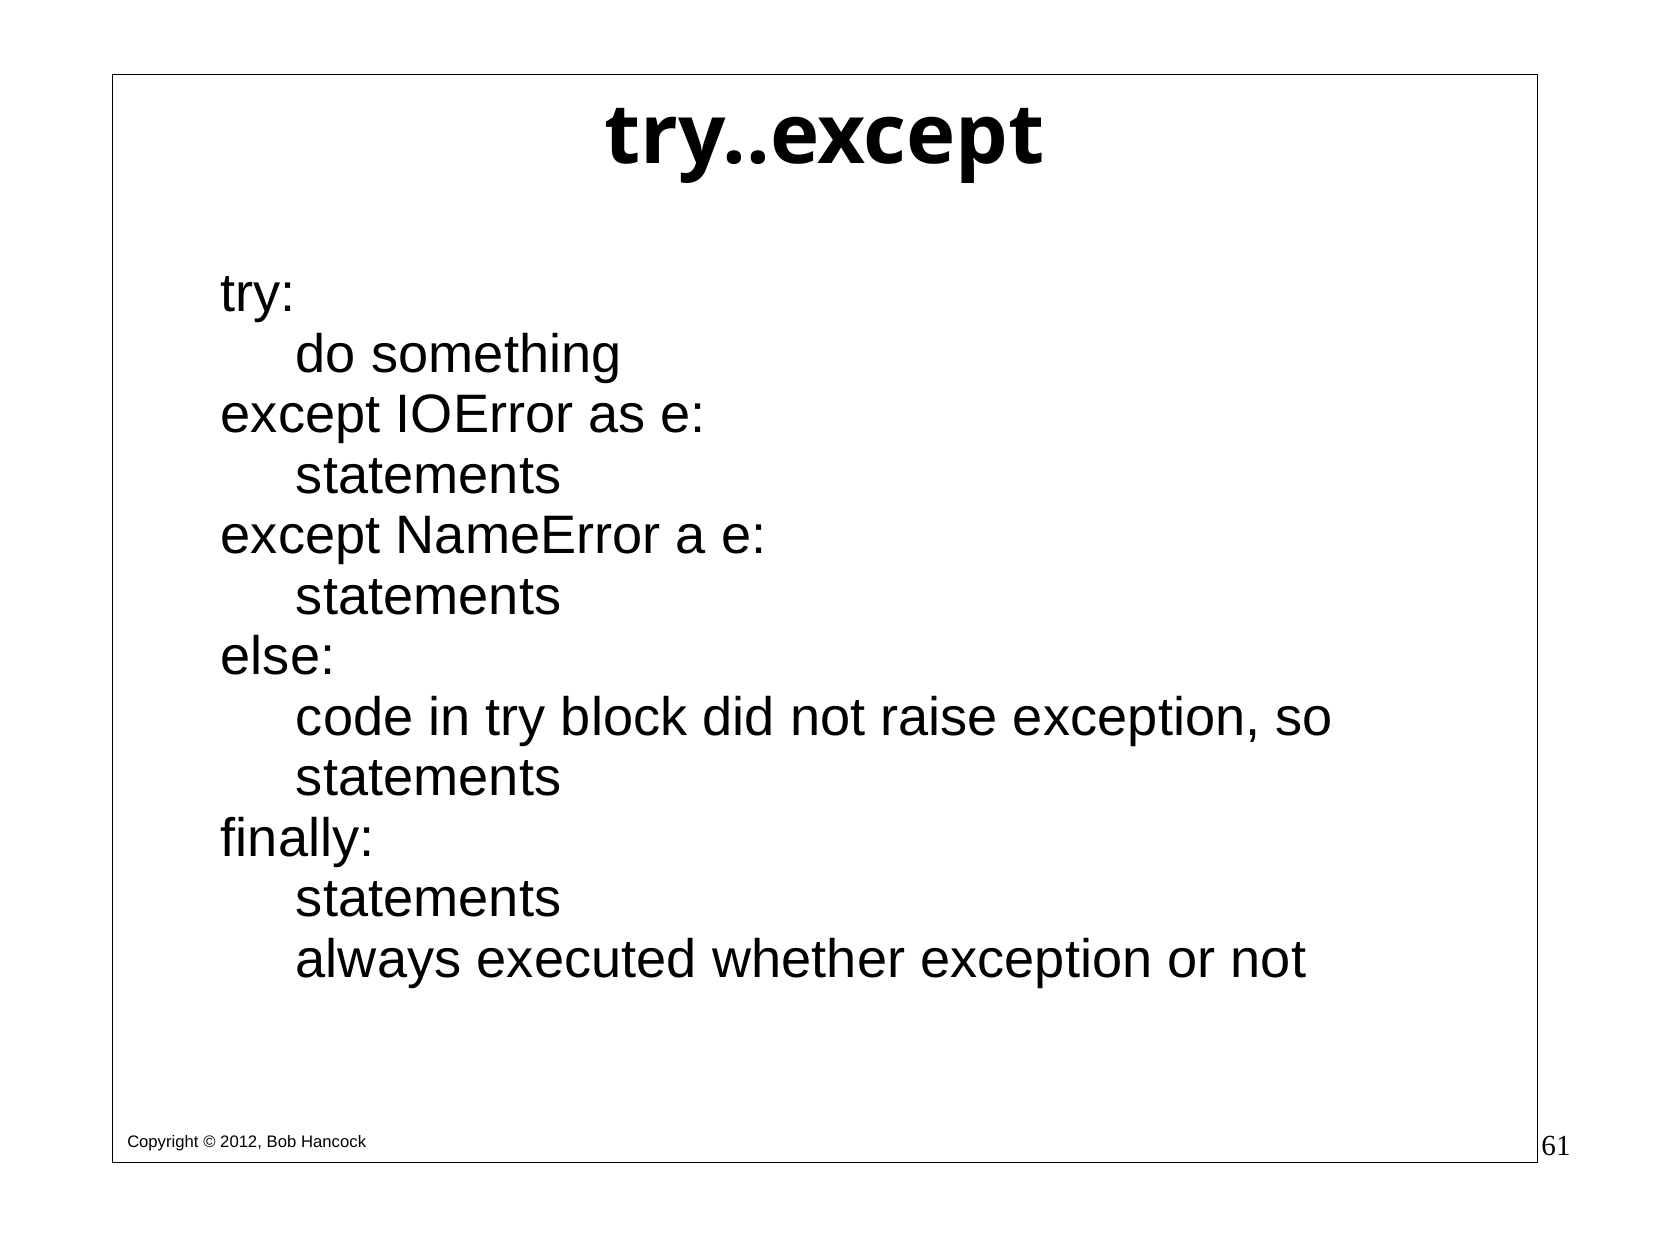

# try..except
try:
	do something
except IOError as e:
	statements
except NameError a e:
	statements
else:
	code in try block did not raise exception, so
	statements
finally:
	statements
	always executed whether exception or not
Copyright © 2012, Bob Hancock
61